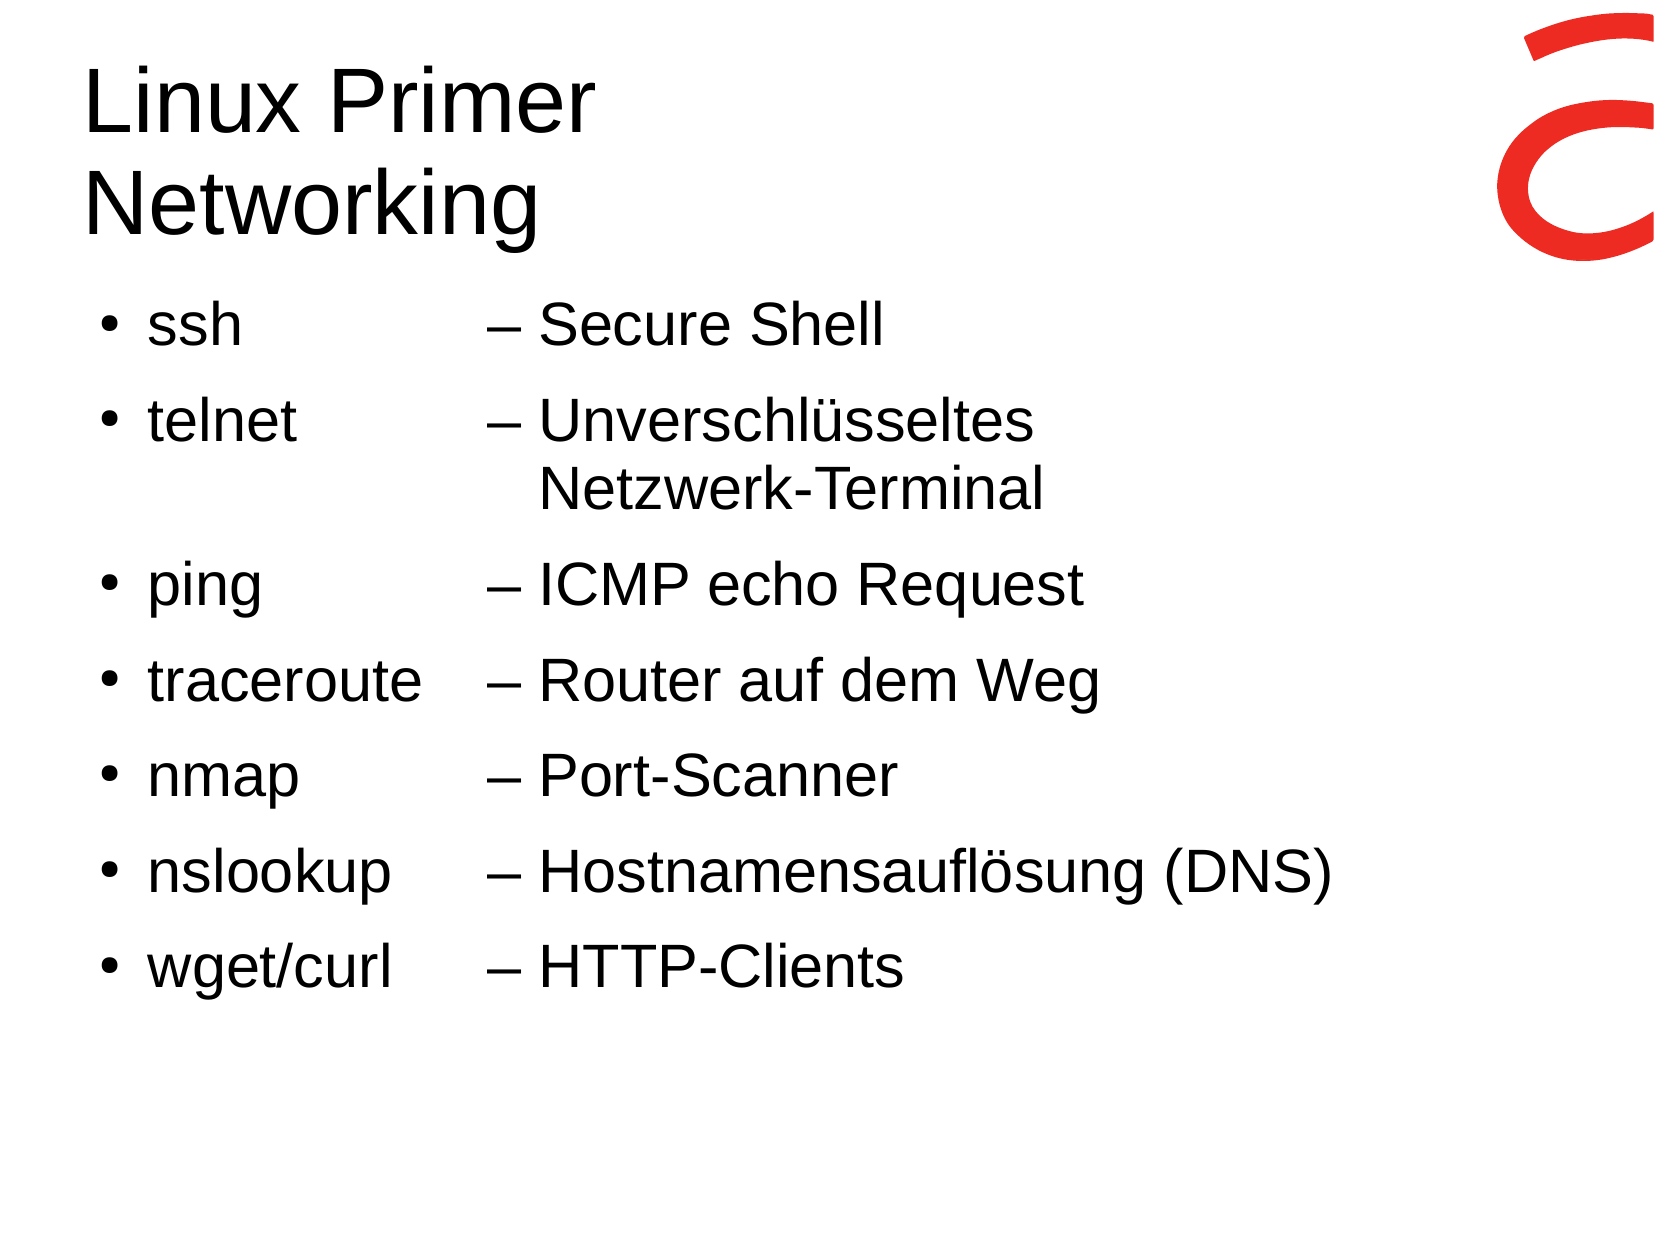

# Linux Primer Networking
ssh				– Secure Shell
telnet			– Unverschlüsseltes
					 Netzwerk-Terminal
ping				– ICMP echo Request
traceroute	– Router auf dem Weg
nmap			– Port-Scanner
nslookup		– Hostnamensauflösung (DNS)
wget/curl		– HTTP-Clients